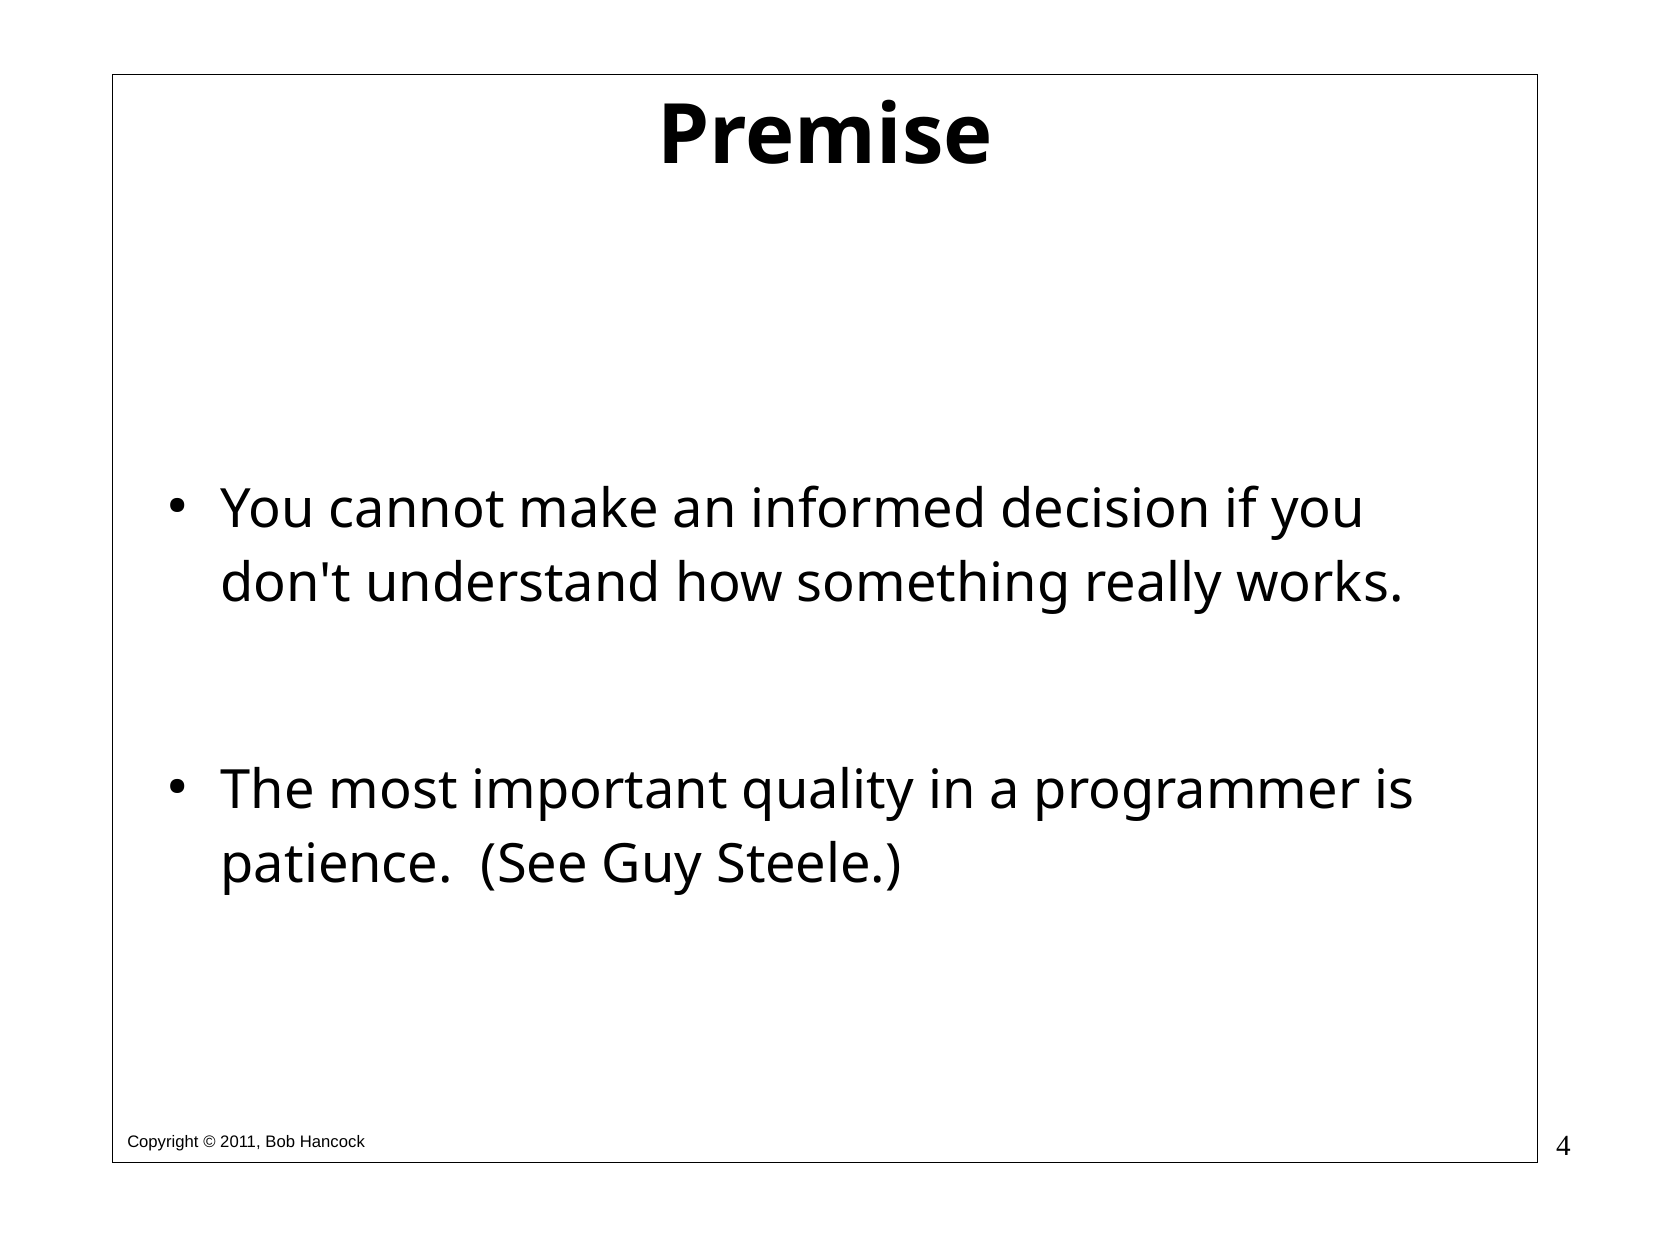

# Premise
You cannot make an informed decision if you don't understand how something really works.
The most important quality in a programmer is patience. (See Guy Steele.)
Copyright © 2011, Bob Hancock
4